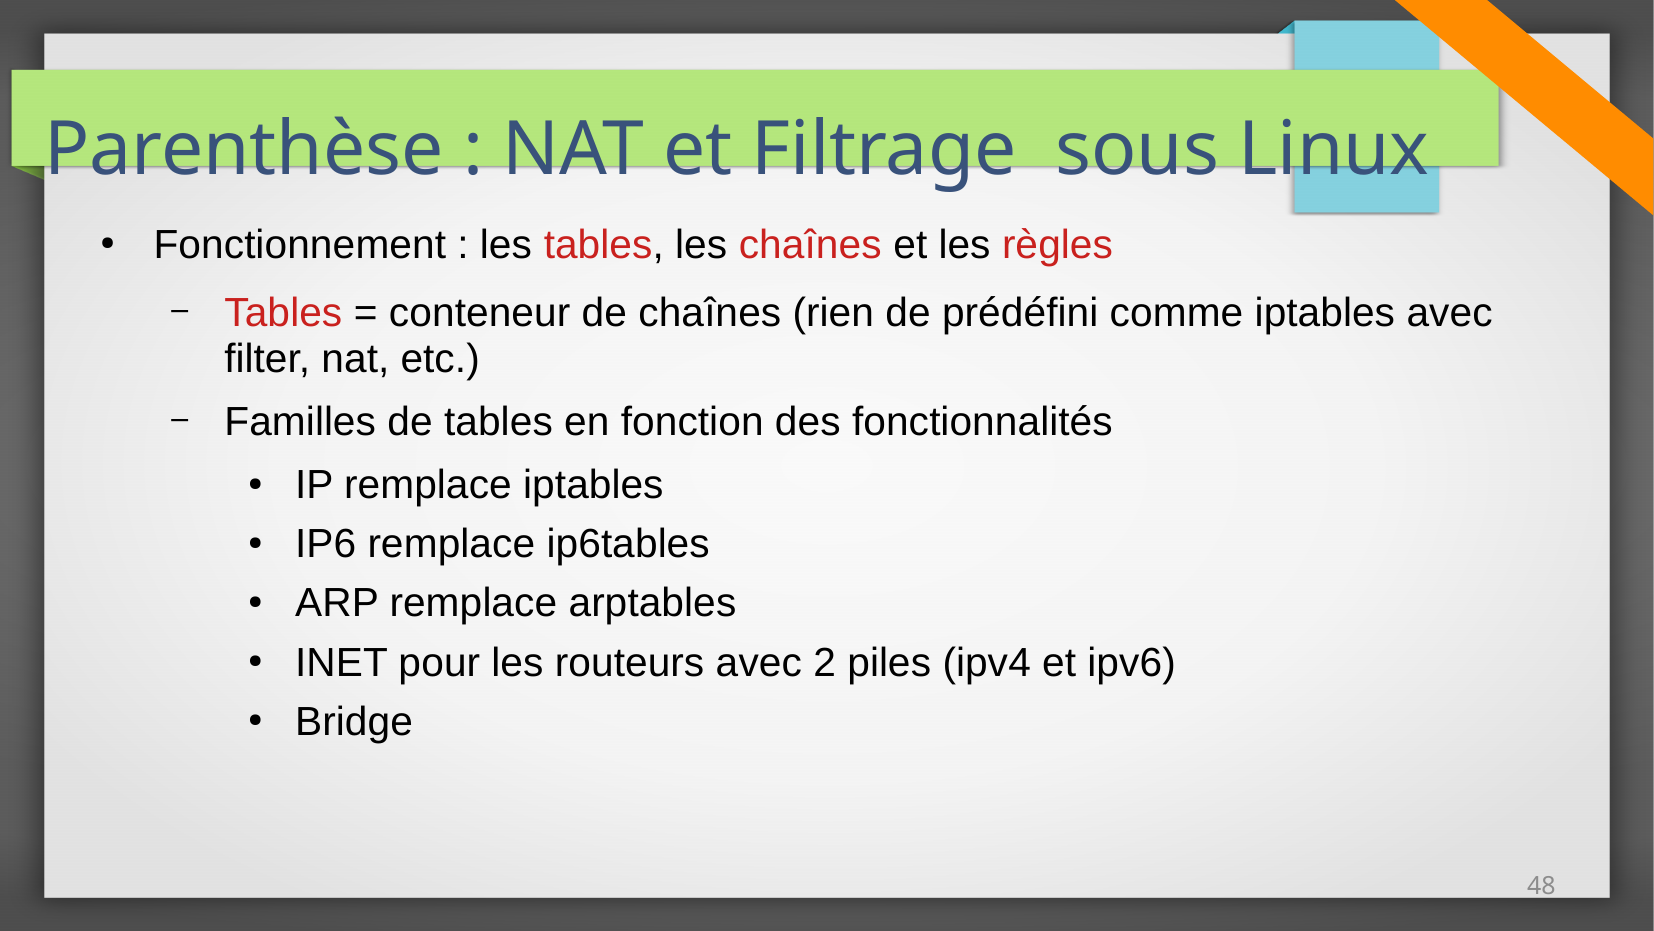

Parenthèse : NAT et Filtrage sous Linux
# Fonctionnement : les tables, les chaînes et les règles
Tables = conteneur de chaînes (rien de prédéfini comme iptables avec filter, nat, etc.)
Familles de tables en fonction des fonctionnalités
IP remplace iptables
IP6 remplace ip6tables
ARP remplace arptables
INET pour les routeurs avec 2 piles (ipv4 et ipv6)
Bridge